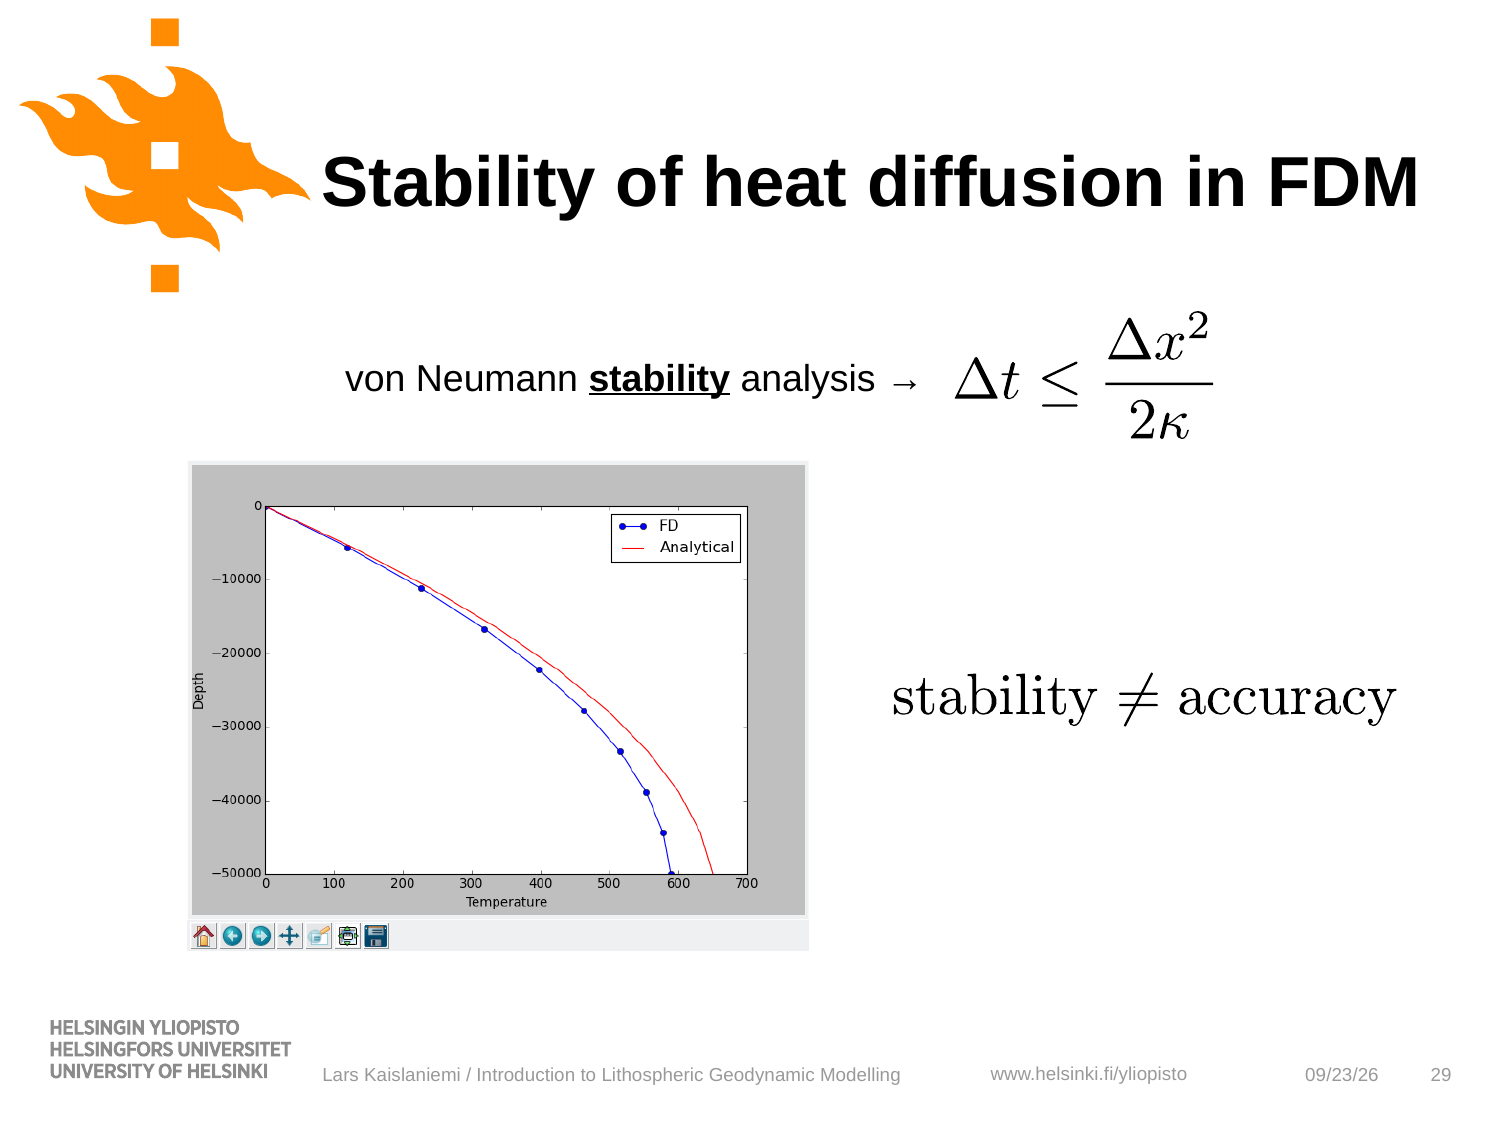

# Stability of heat diffusion in FDM
von Neumann stability analysis →
Lars Kaislaniemi / Introduction to Lithospheric Geodynamic Modelling
29